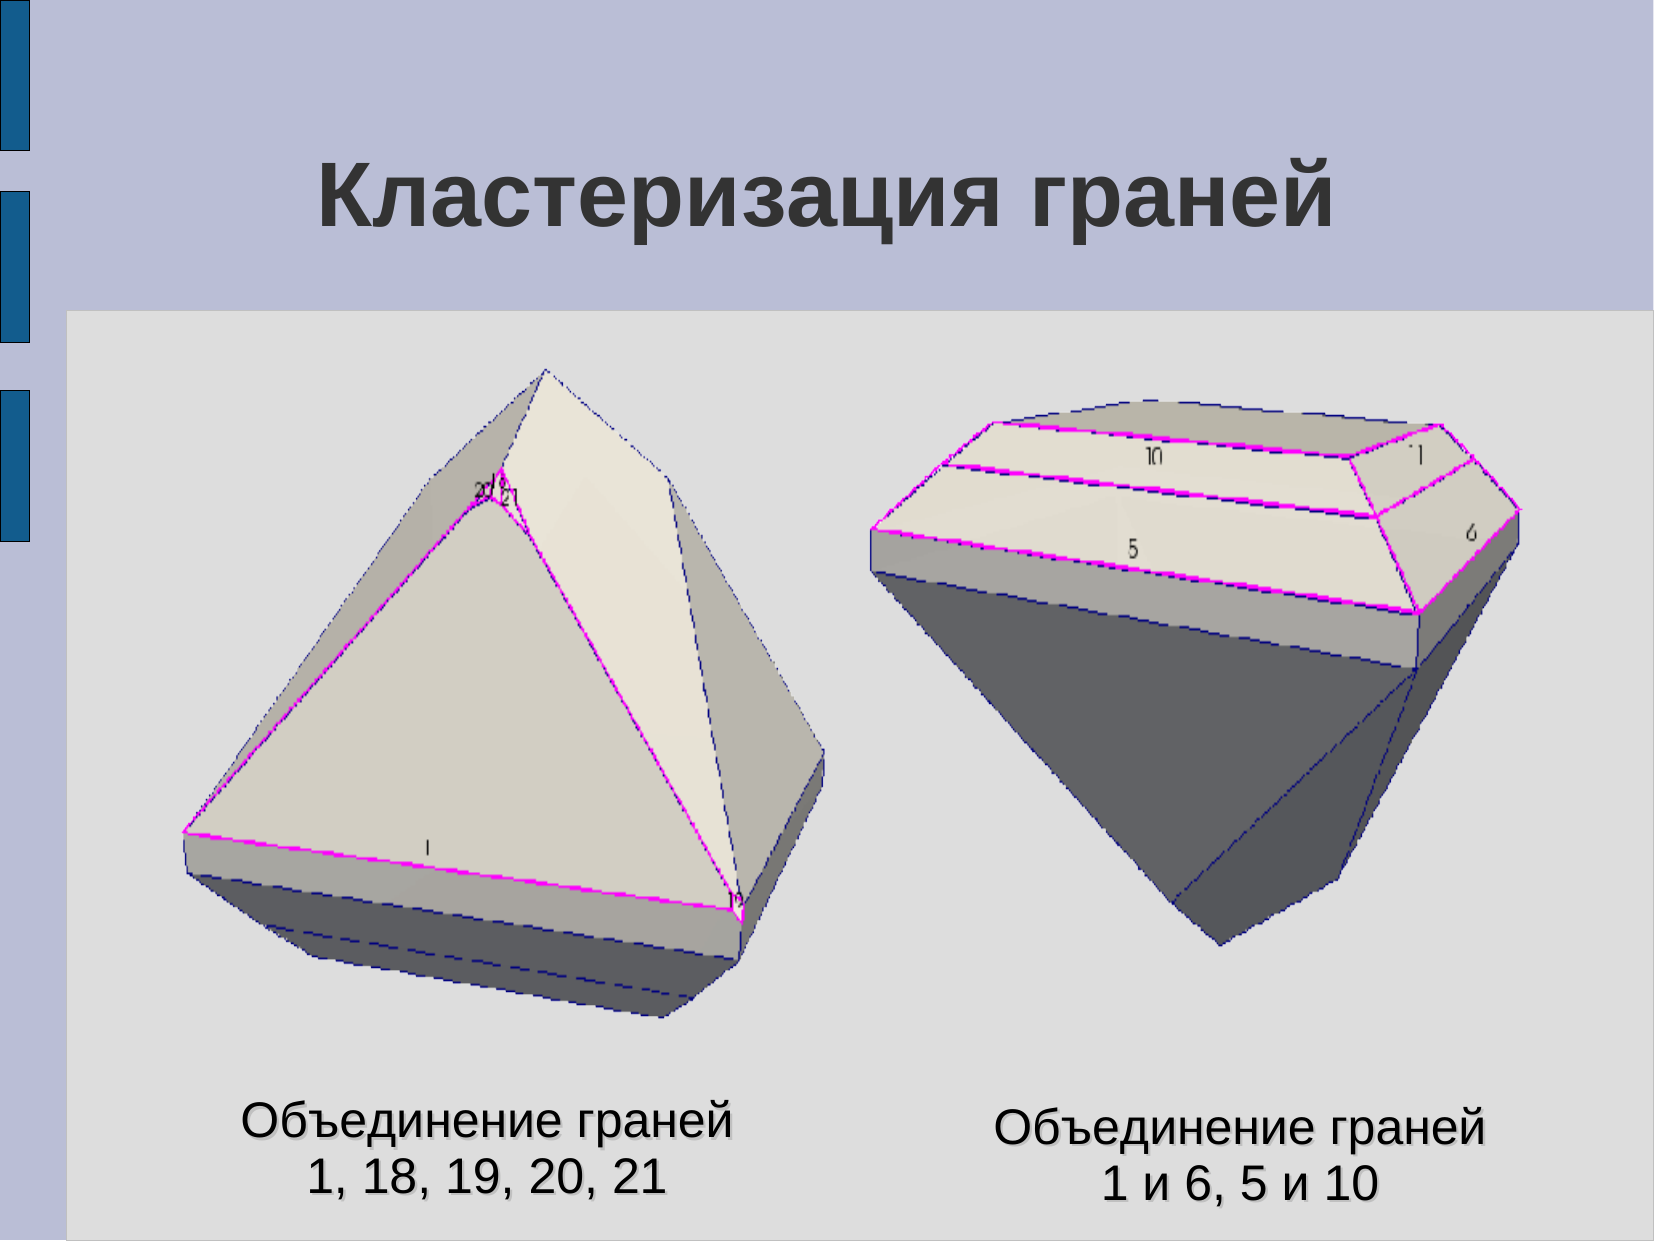

# Кластеризация граней
Объединение граней 1, 18, 19, 20, 21
Объединение граней
1 и 6, 5 и 10